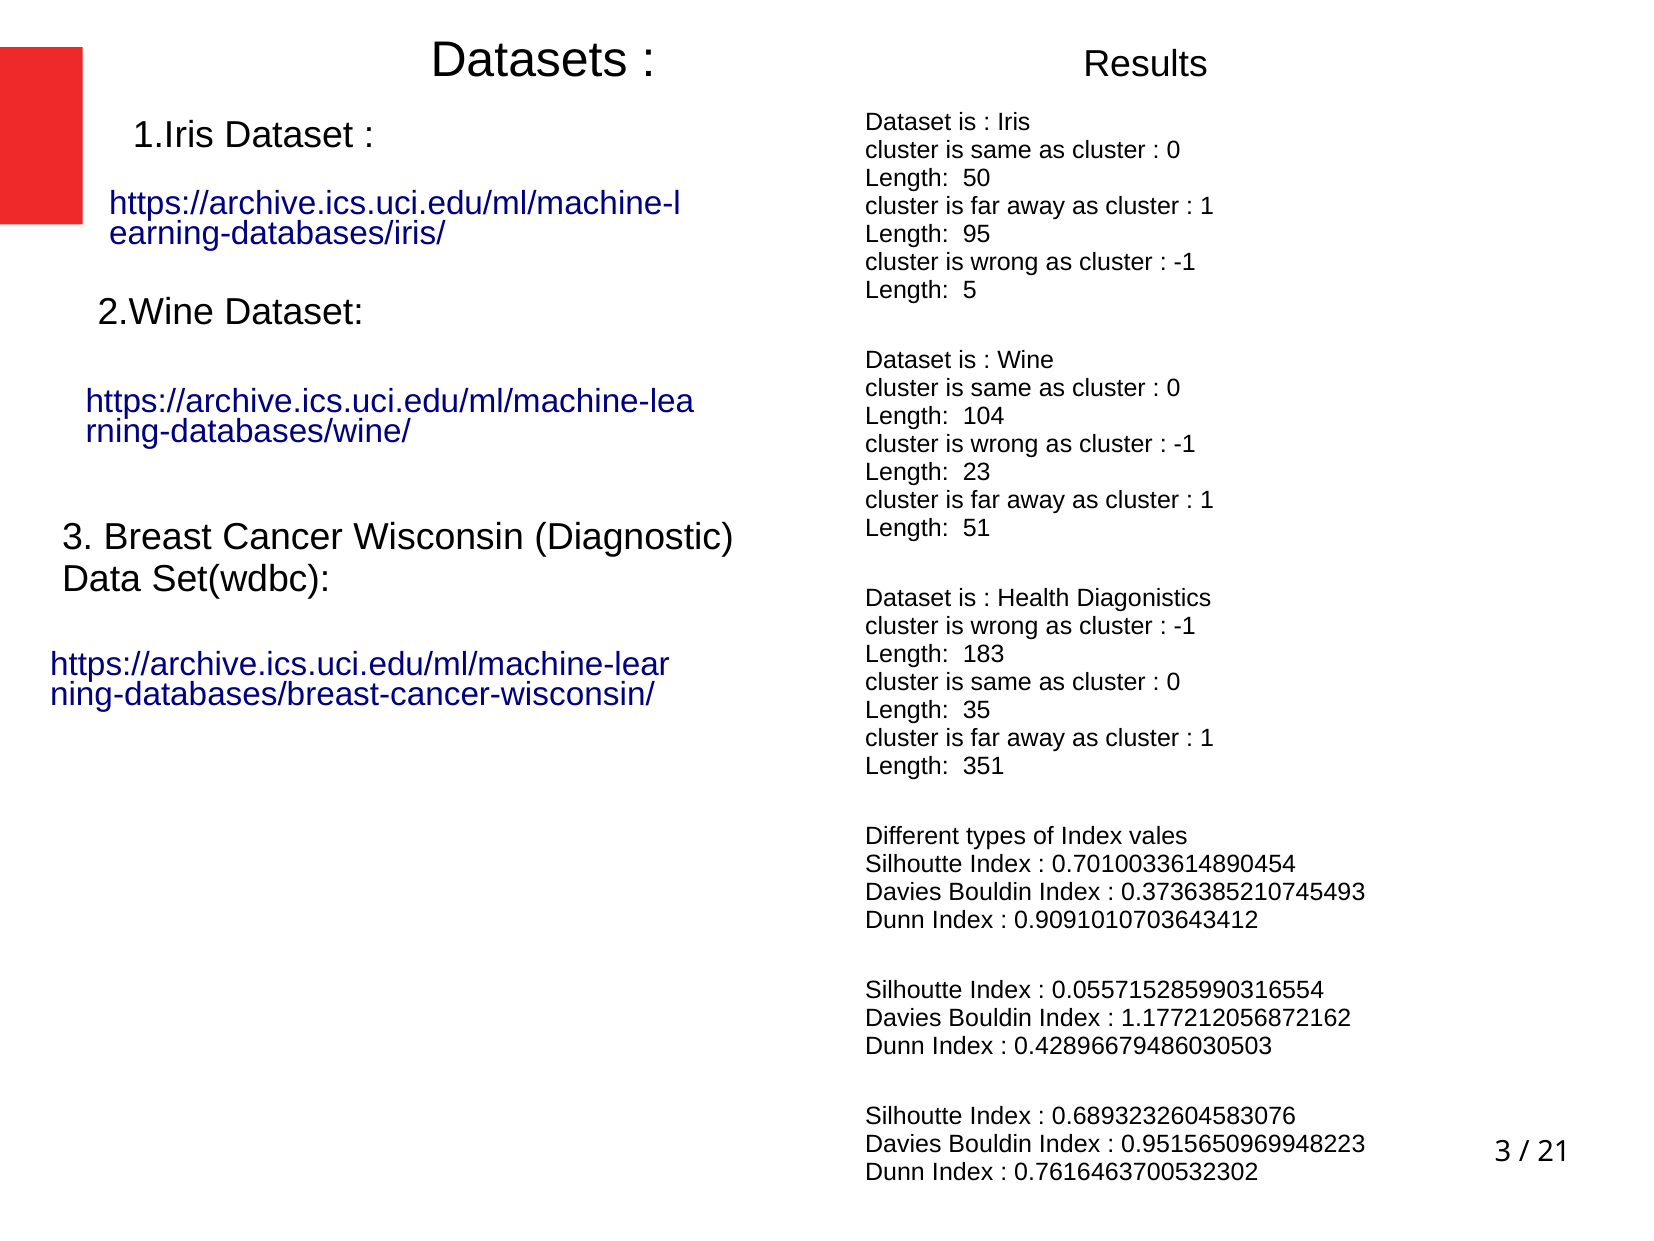

Datasets :
Results
Dataset is : Iris
cluster is same as cluster : 0
Length: 50
cluster is far away as cluster : 1
Length: 95
cluster is wrong as cluster : -1
Length: 5
Dataset is : Wine
cluster is same as cluster : 0
Length: 104
cluster is wrong as cluster : -1
Length: 23
cluster is far away as cluster : 1
Length: 51
Dataset is : Health Diagonistics
cluster is wrong as cluster : -1
Length: 183
cluster is same as cluster : 0
Length: 35
cluster is far away as cluster : 1
Length: 351
Different types of Index vales
Silhoutte Index : 0.7010033614890454
Davies Bouldin Index : 0.3736385210745493
Dunn Index : 0.9091010703643412
Silhoutte Index : 0.055715285990316554
Davies Bouldin Index : 1.177212056872162
Dunn Index : 0.42896679486030503
Silhoutte Index : 0.6893232604583076
Davies Bouldin Index : 0.9515650969948223
Dunn Index : 0.7616463700532302
1.Iris Dataset :
https://archive.ics.uci.edu/ml/machine-learning-databases/iris/
2.Wine Dataset:
https://archive.ics.uci.edu/ml/machine-learning-databases/wine/
3. Breast Cancer Wisconsin (Diagnostic) Data Set(wdbc):
https://archive.ics.uci.edu/ml/machine-learning-databases/breast-cancer-wisconsin/
3